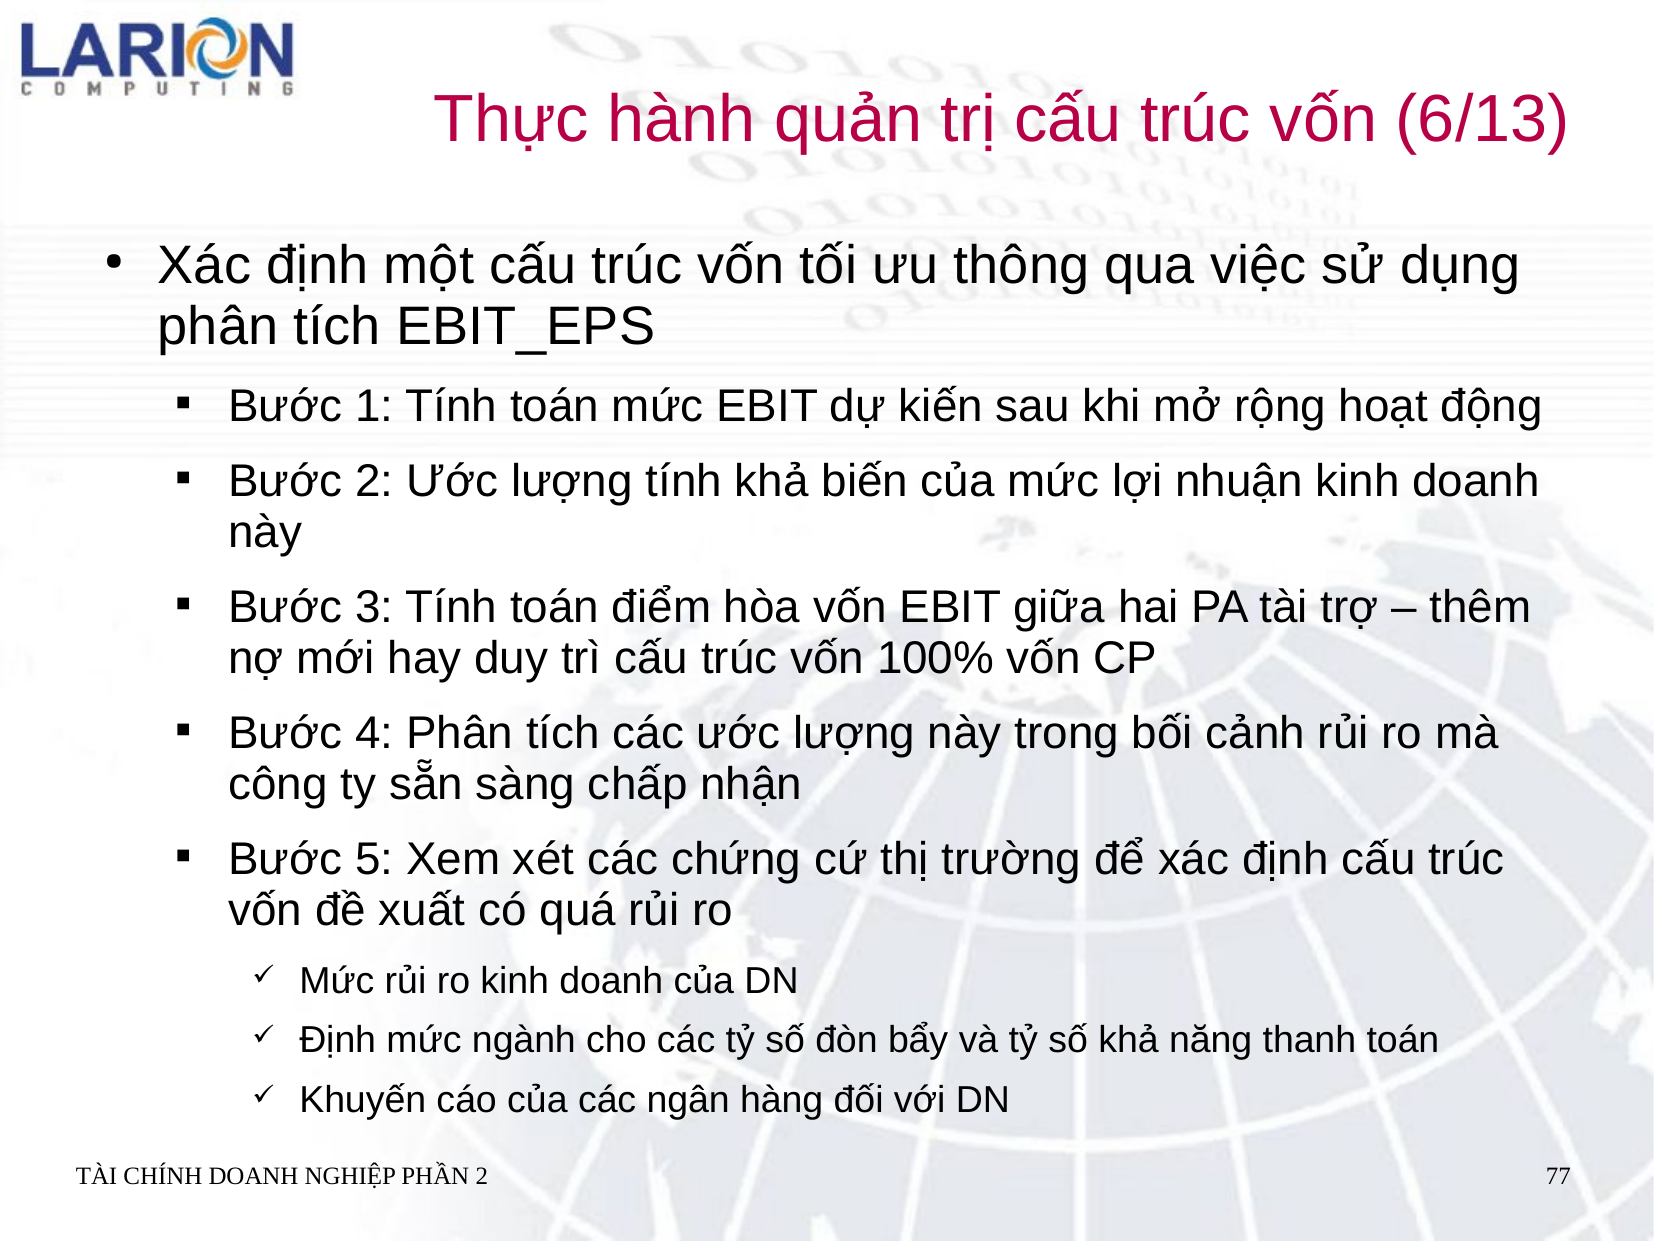

# Thực hành quản trị cấu trúc vốn (6/13)
Xác định một cấu trúc vốn tối ưu thông qua việc sử dụng phân tích EBIT_EPS
Bước 1: Tính toán mức EBIT dự kiến sau khi mở rộng hoạt động
Bước 2: Ước lượng tính khả biến của mức lợi nhuận kinh doanh này
Bước 3: Tính toán điểm hòa vốn EBIT giữa hai PA tài trợ – thêm nợ mới hay duy trì cấu trúc vốn 100% vốn CP
Bước 4: Phân tích các ước lượng này trong bối cảnh rủi ro mà công ty sẵn sàng chấp nhận
Bước 5: Xem xét các chứng cứ thị trường để xác định cấu trúc vốn đề xuất có quá rủi ro
Mức rủi ro kinh doanh của DN
Định mức ngành cho các tỷ số đòn bẩy và tỷ số khả năng thanh toán
Khuyến cáo của các ngân hàng đối với DN
TÀI CHÍNH DOANH NGHIỆP PHẦN 2
77